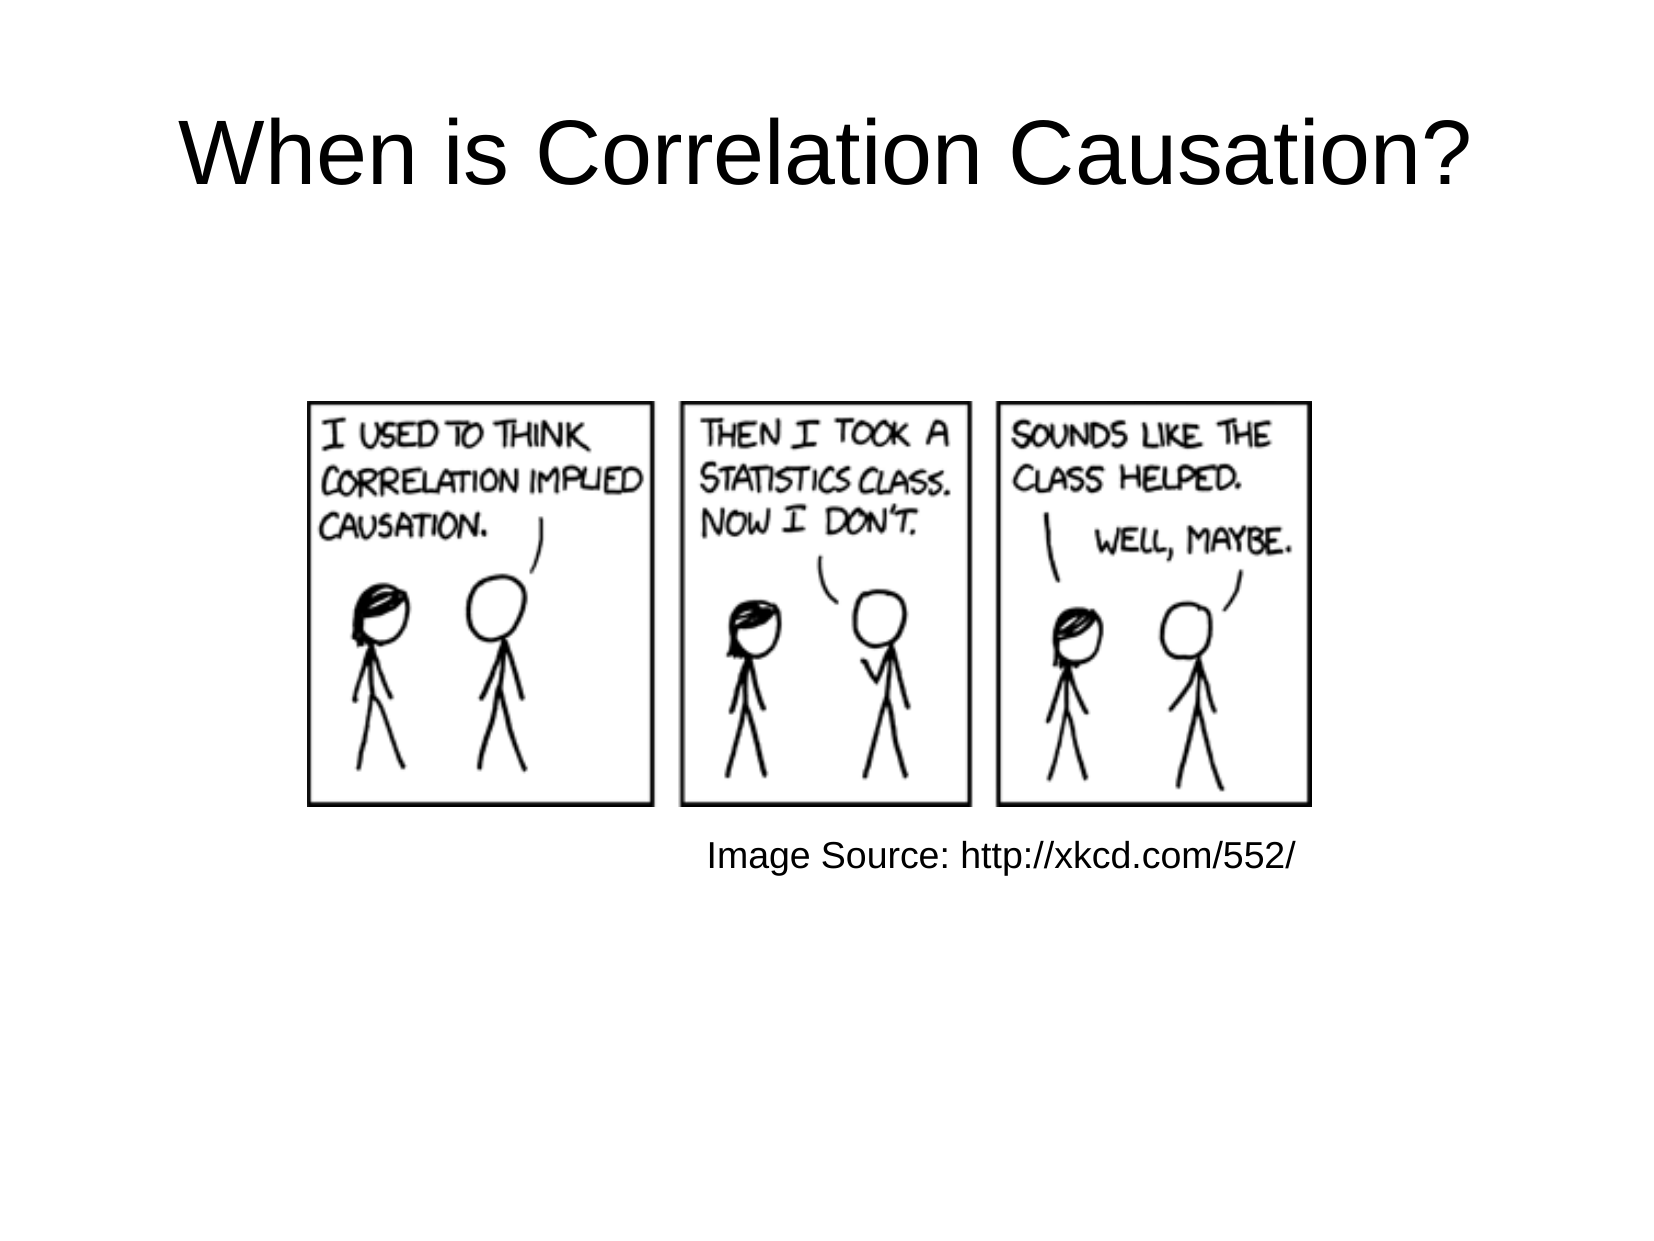

# When is Correlation Causation?
Image Source: http://xkcd.com/552/